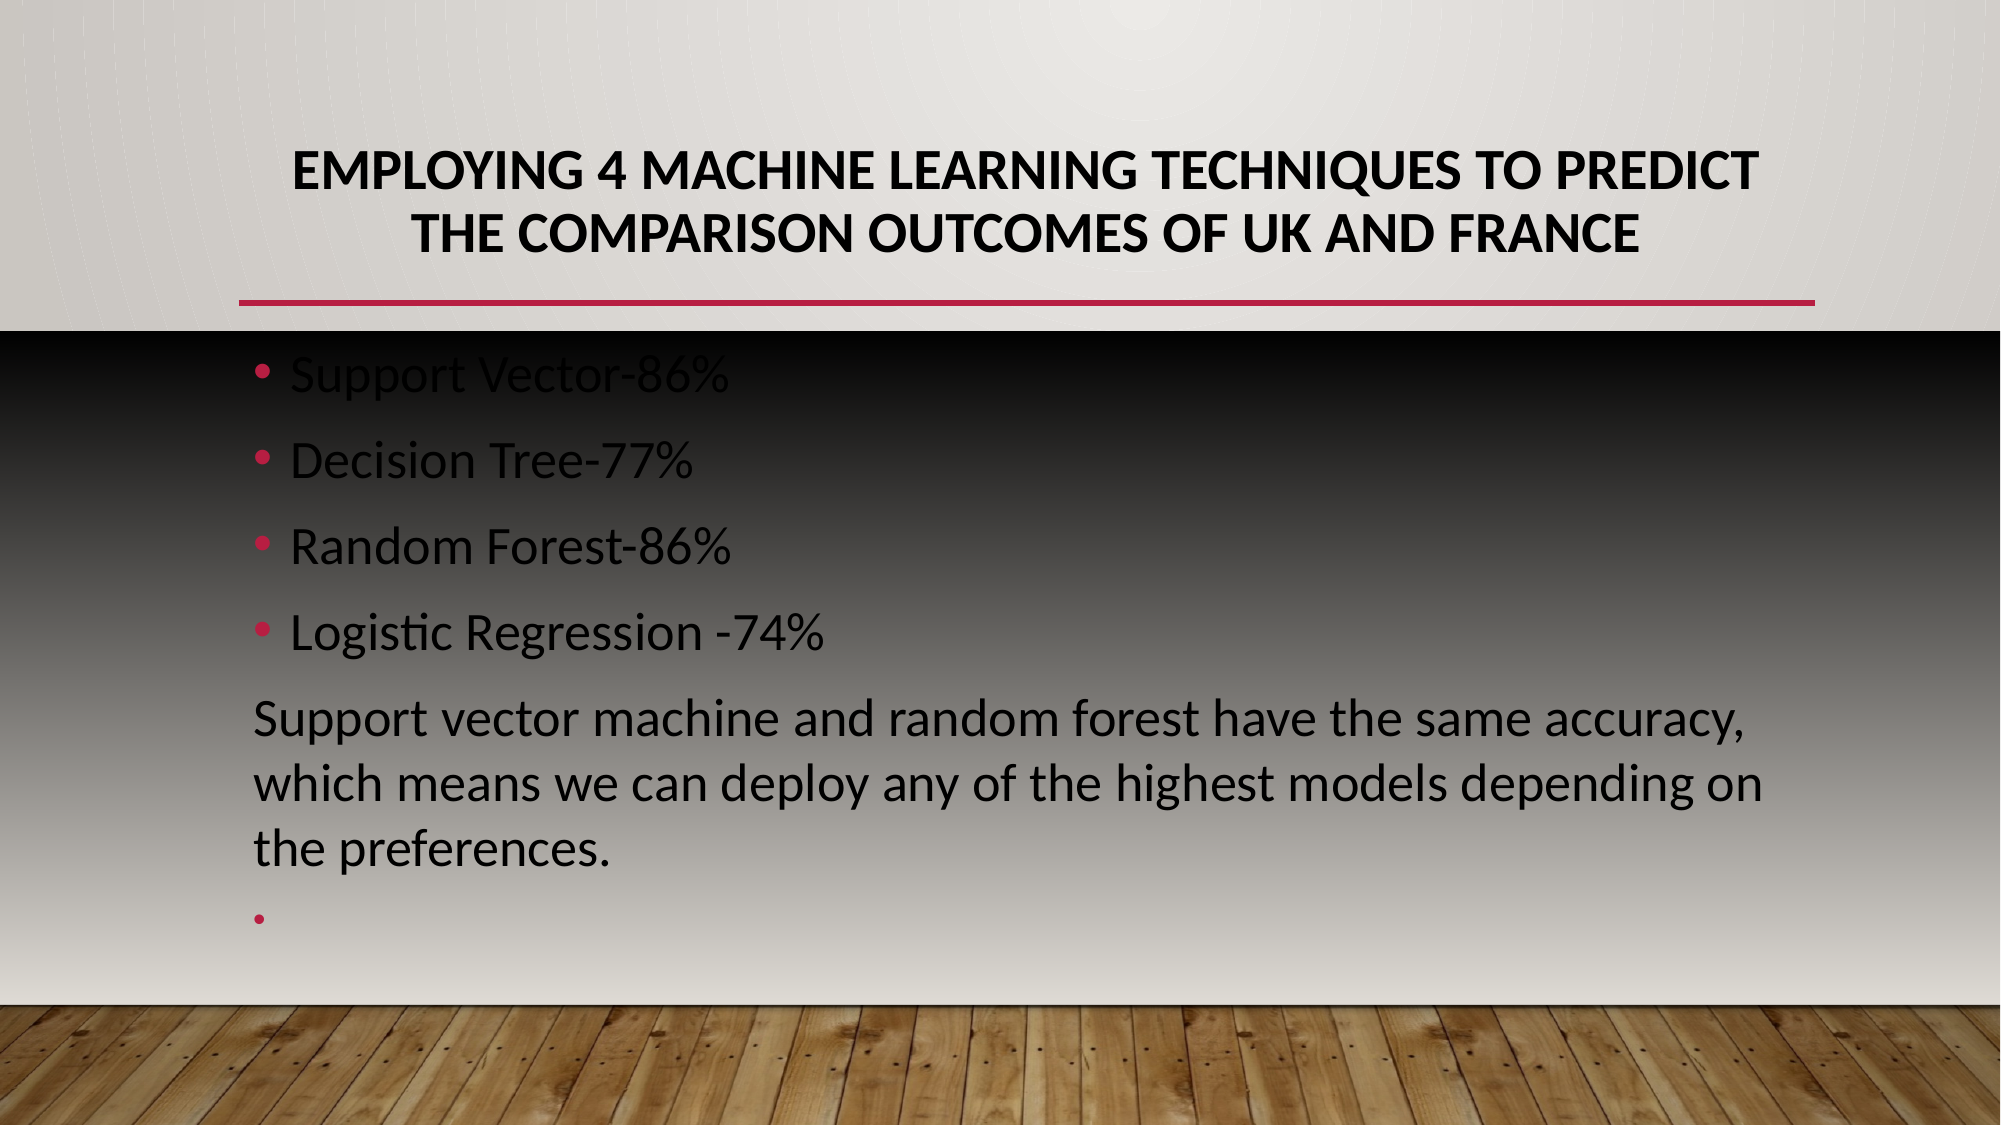

# EMPLOYING 4 MACHINE LEARNING TECHNIQUES TO PREDICT THE COMPARISON OUTCOMES OF UK AND FRANCE
Support Vector-86%
Decision Tree-77%
Random Forest-86%
Logistic Regression -74%
Support vector machine and random forest have the same accuracy, which means we can deploy any of the highest models depending on the preferences.